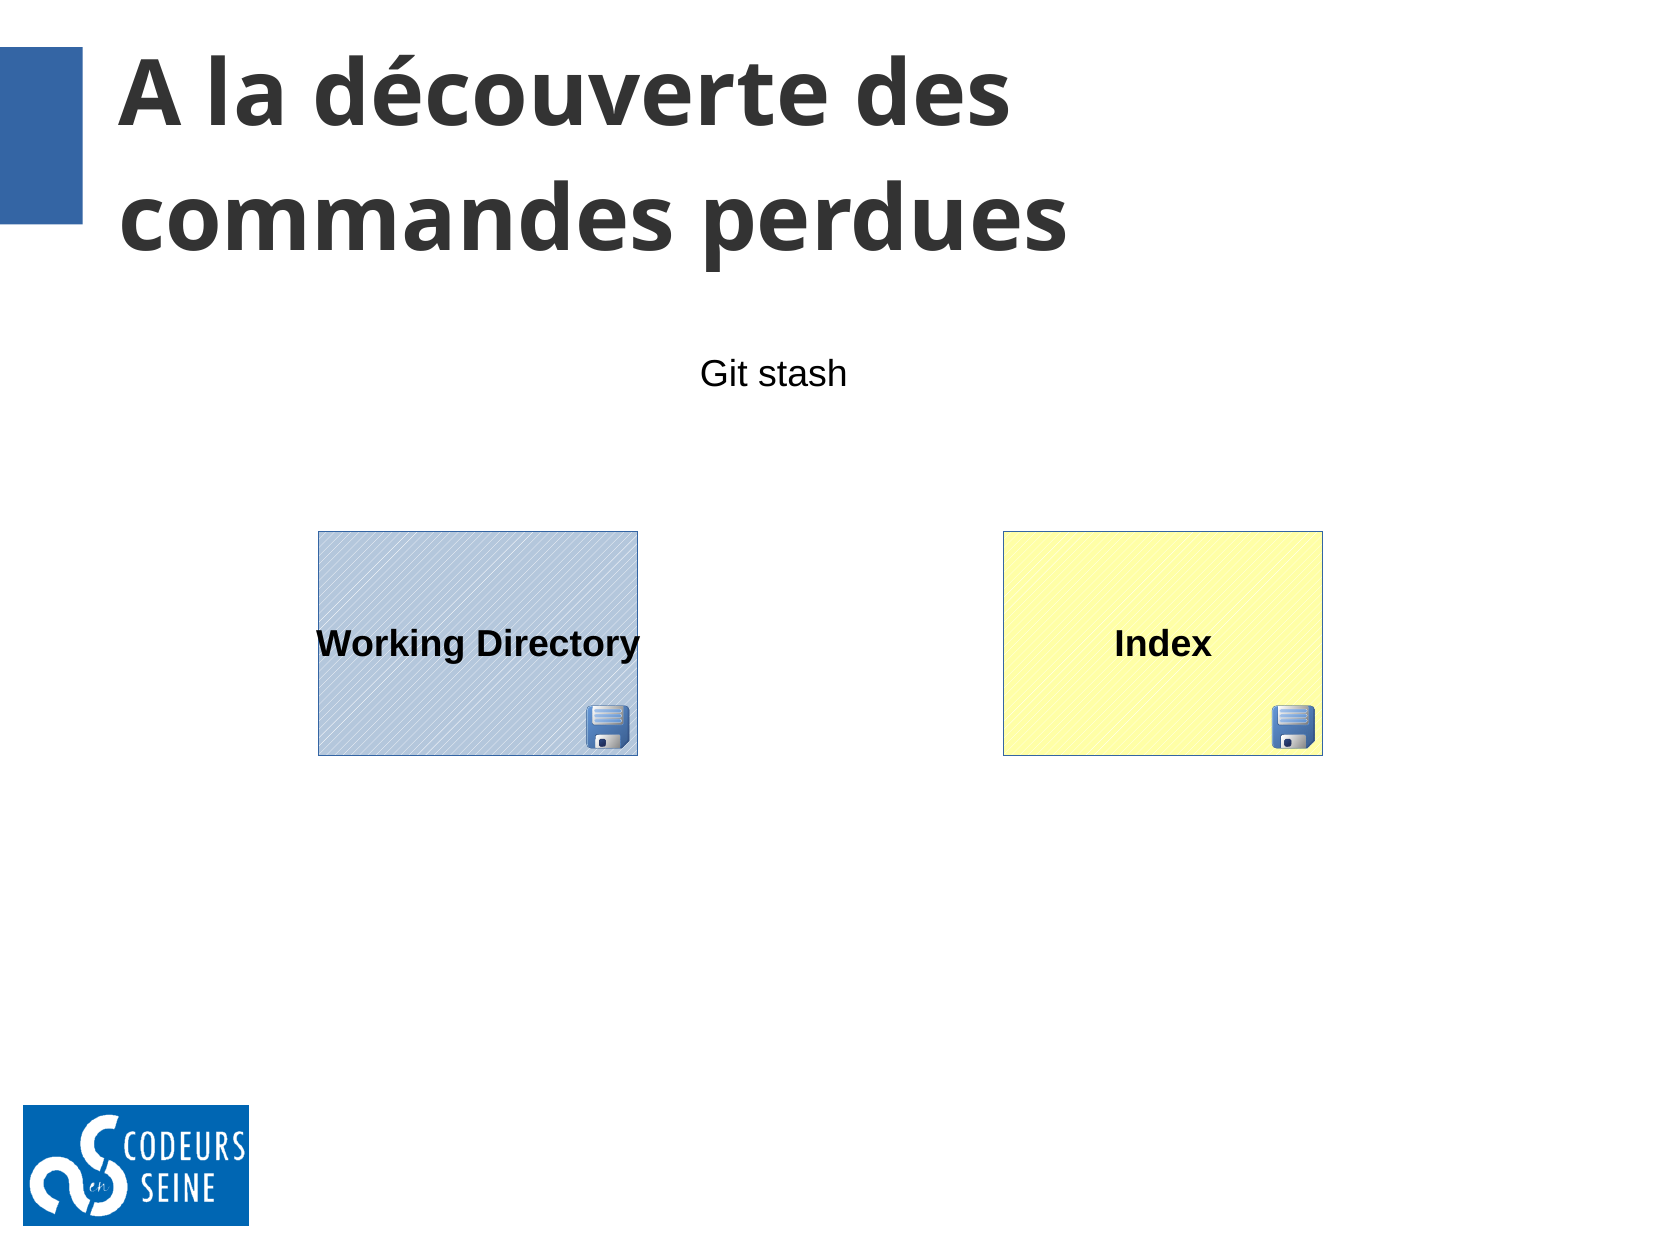

# A la découverte des commandes perdues
Git stash
Working Directory
Index